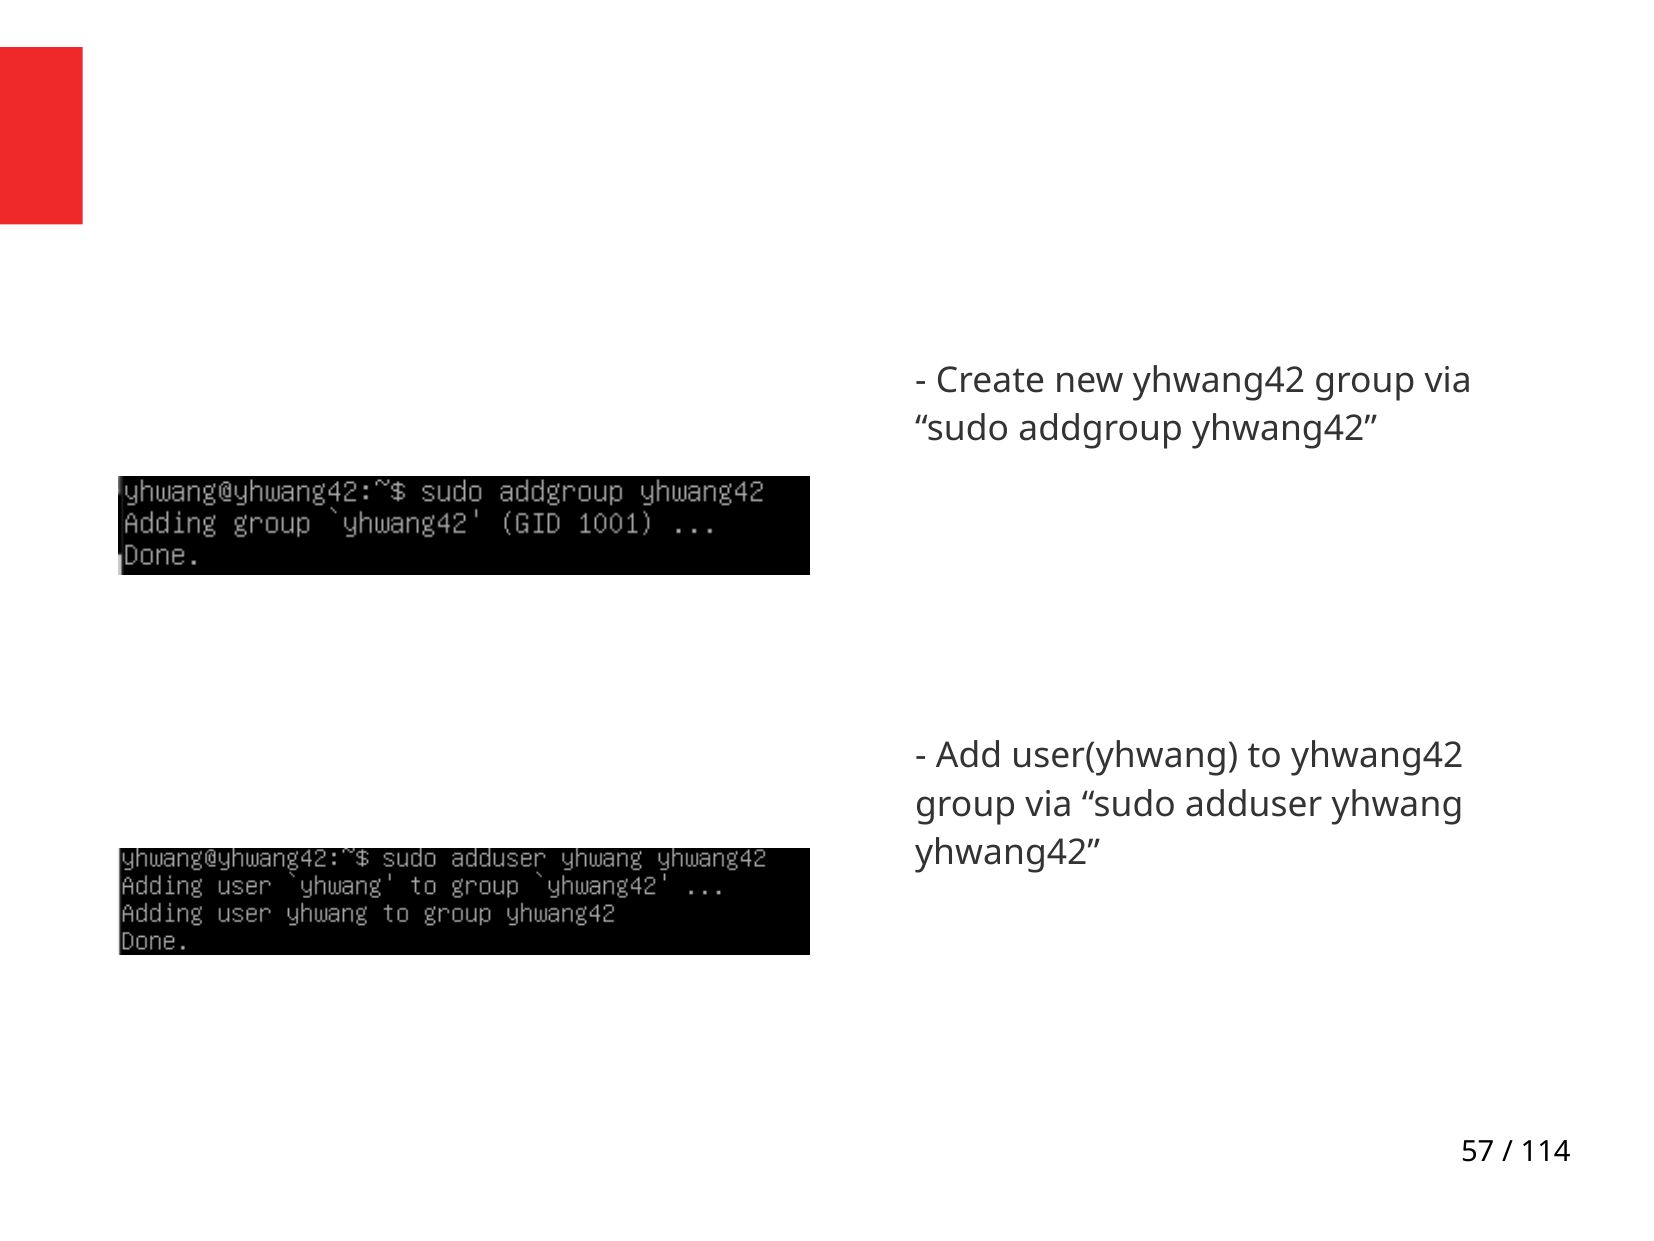

# - Create new yhwang42 group via “sudo addgroup yhwang42”
- Add user(yhwang) to yhwang42 group via “sudo adduser yhwang yhwang42”
57